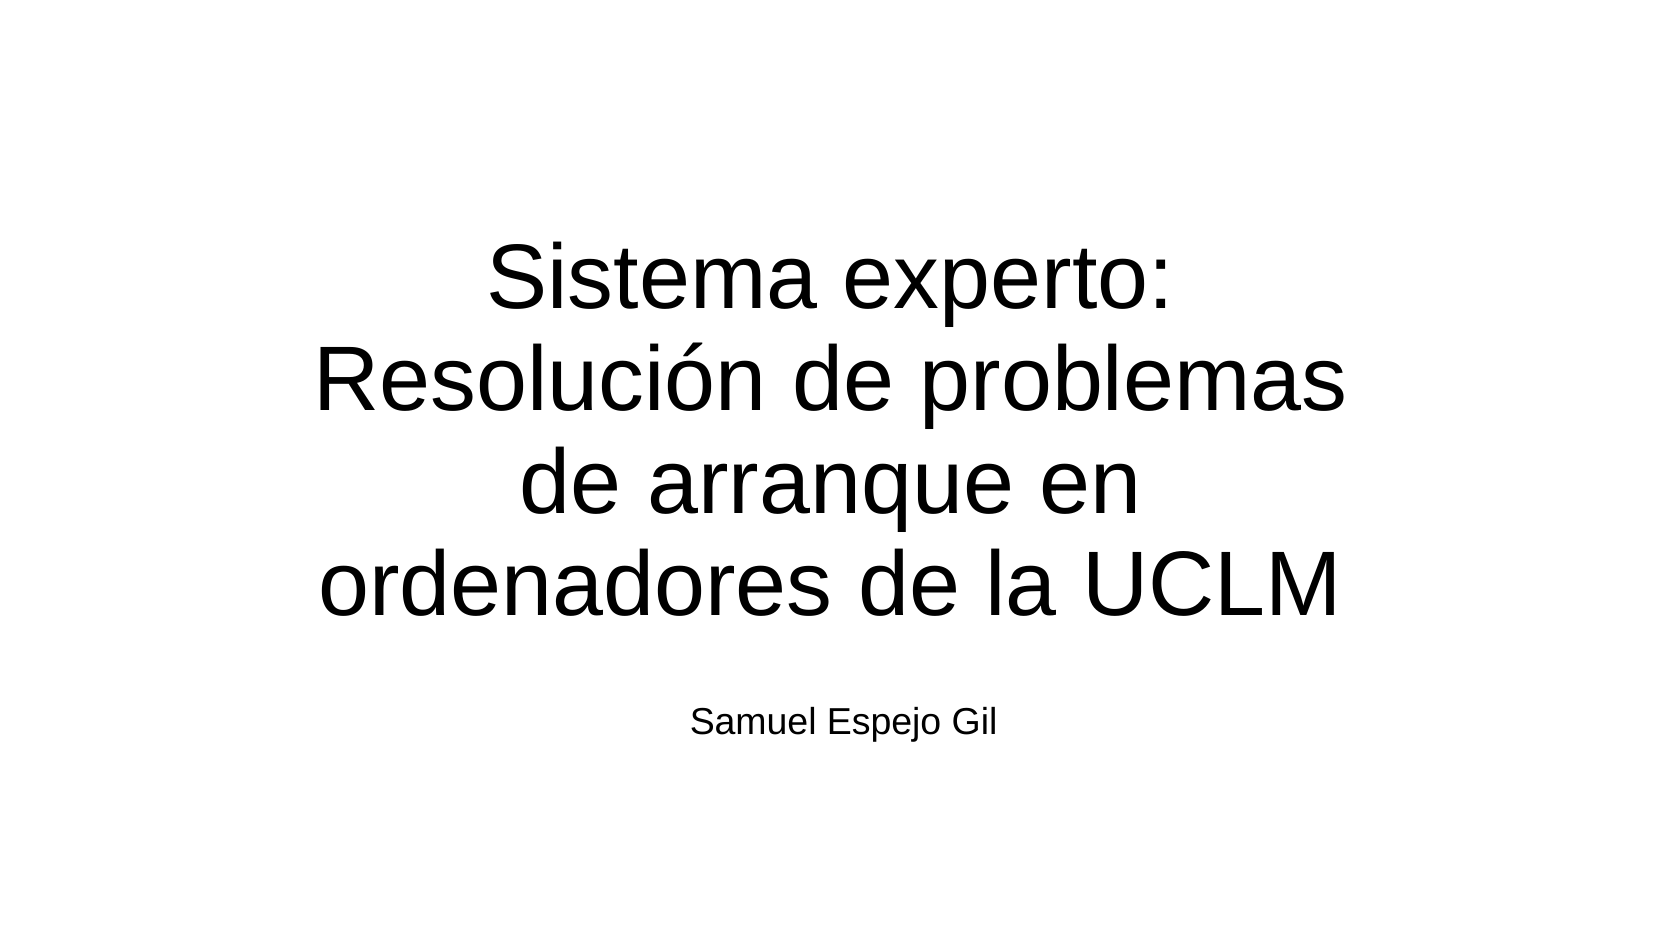

# Sistema experto: Resolución de problemas de arranque en ordenadores de la UCLM
Samuel Espejo Gil